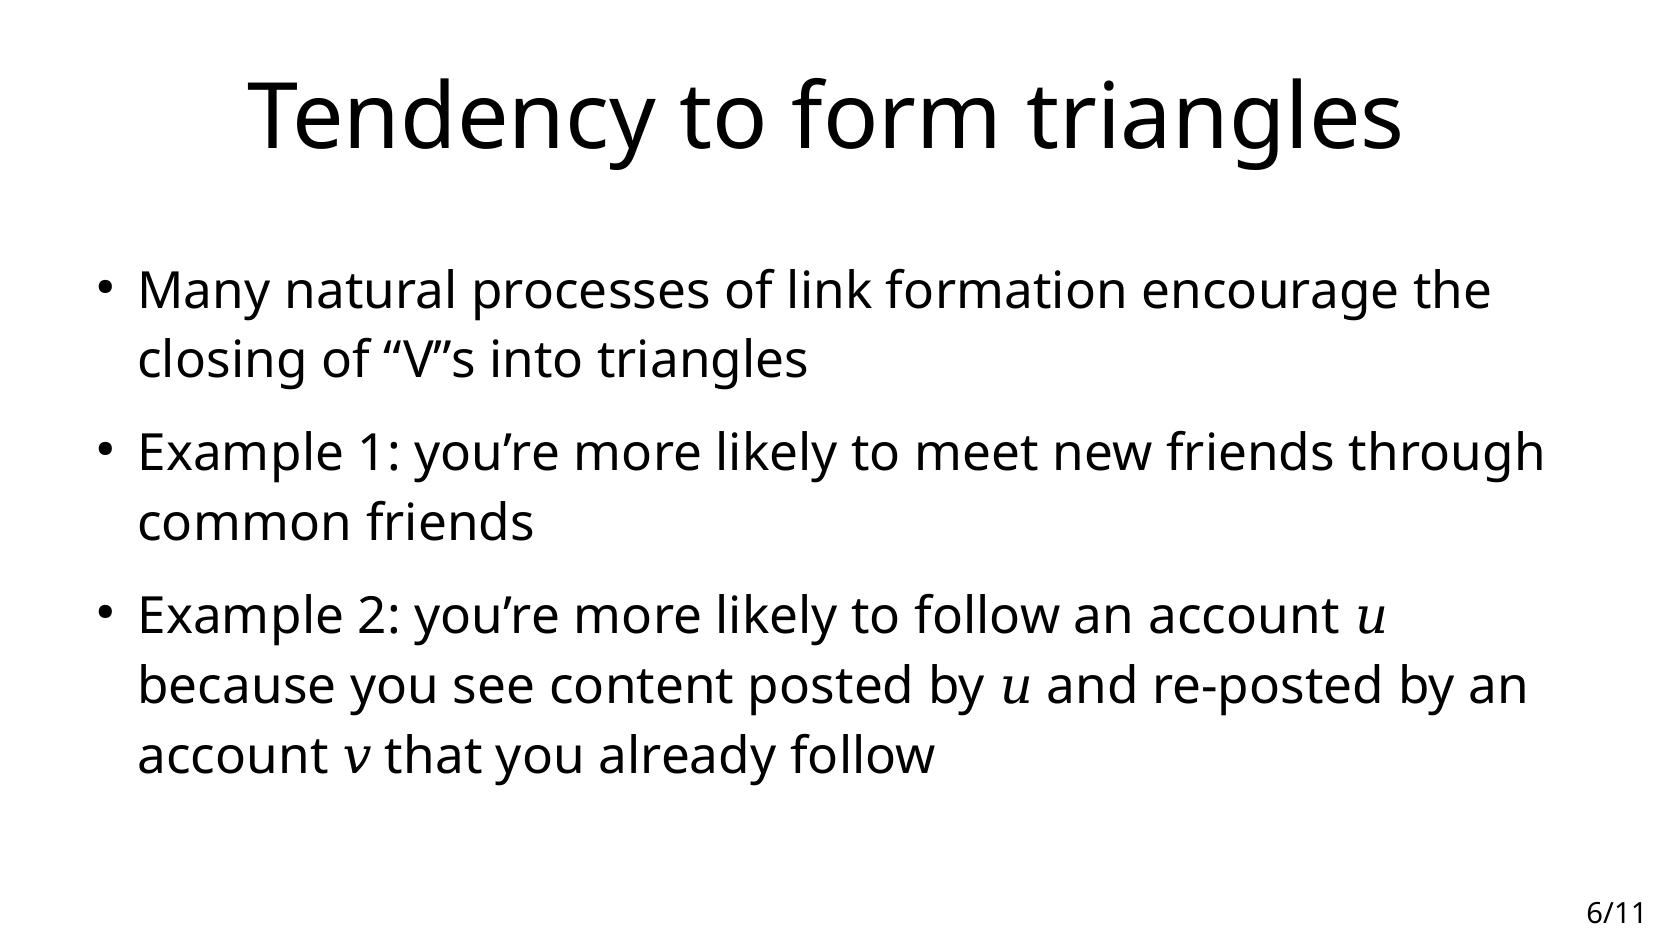

# Tendency to form triangles
Many natural processes of link formation encourage the closing of “V”s into triangles
Example 1: you’re more likely to meet new friends through common friends
Example 2: you’re more likely to follow an account u because you see content posted by u and re-posted by an account v that you already follow
6